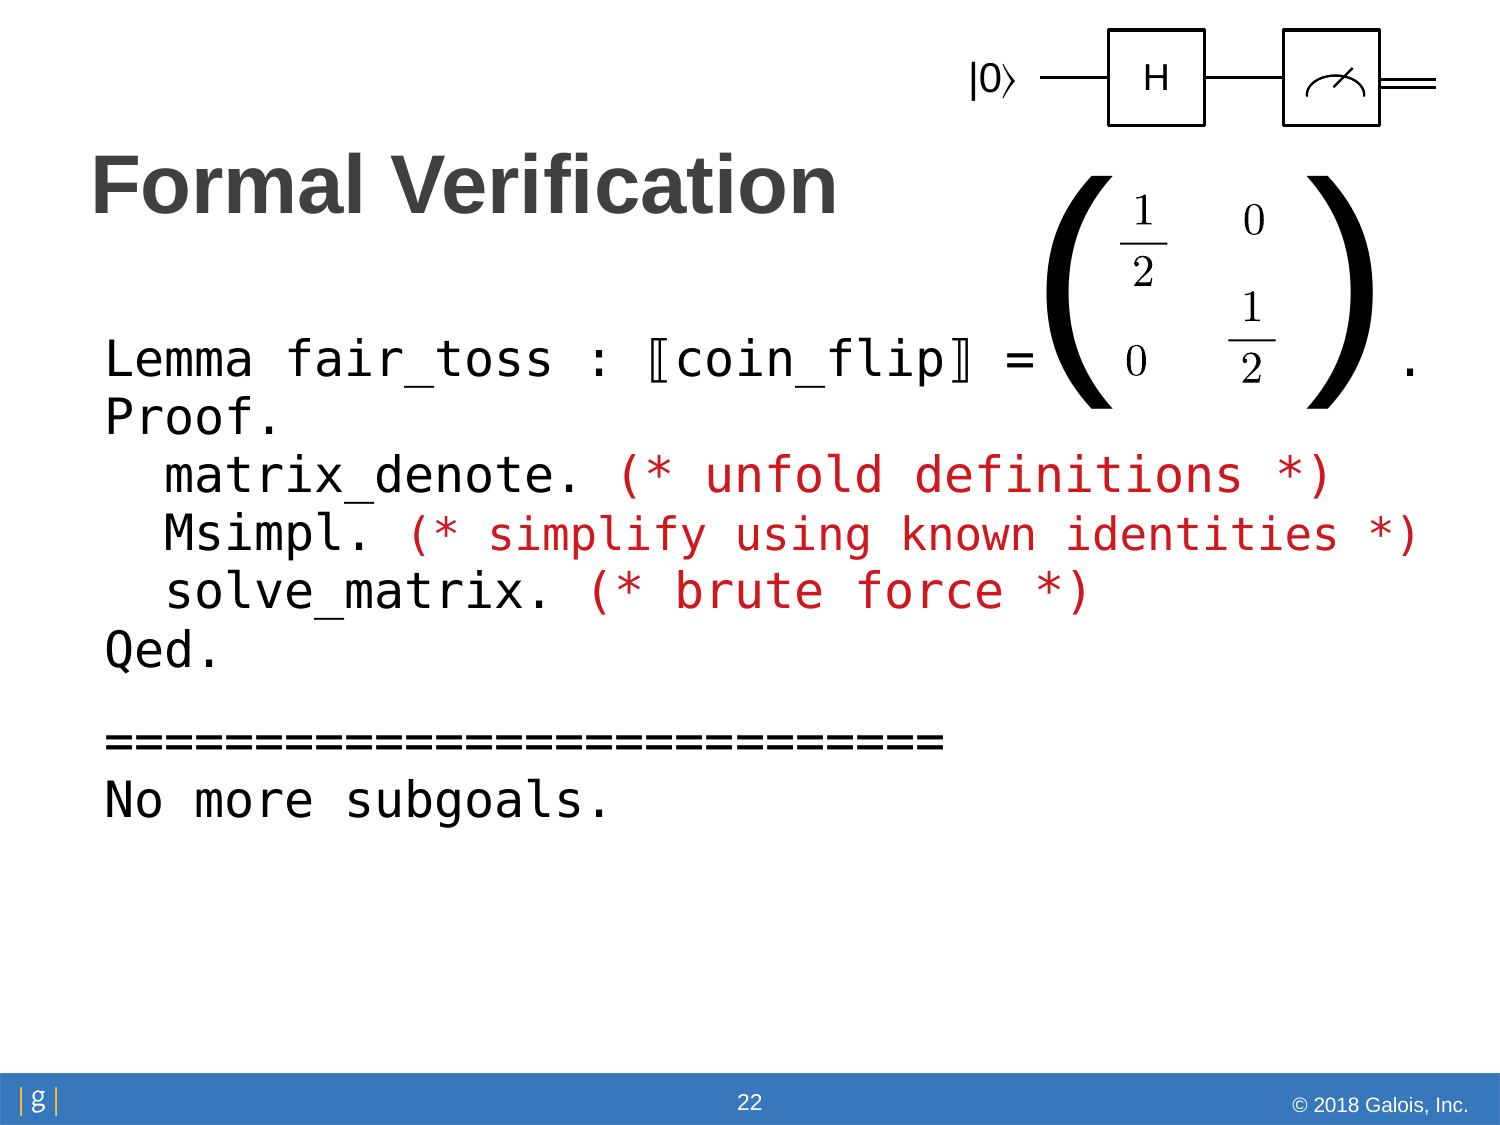

|0〉
H
# Formal Verification
(
)
Lemma fair_toss : ⟦coin_flip⟧ = .
Proof.
 matrix_denote. (* unfold definitions *)
 Msimpl. (* simplify using known identities *)
 solve_matrix. (* brute force *)
Qed.
 ============================
 No more subgoals.